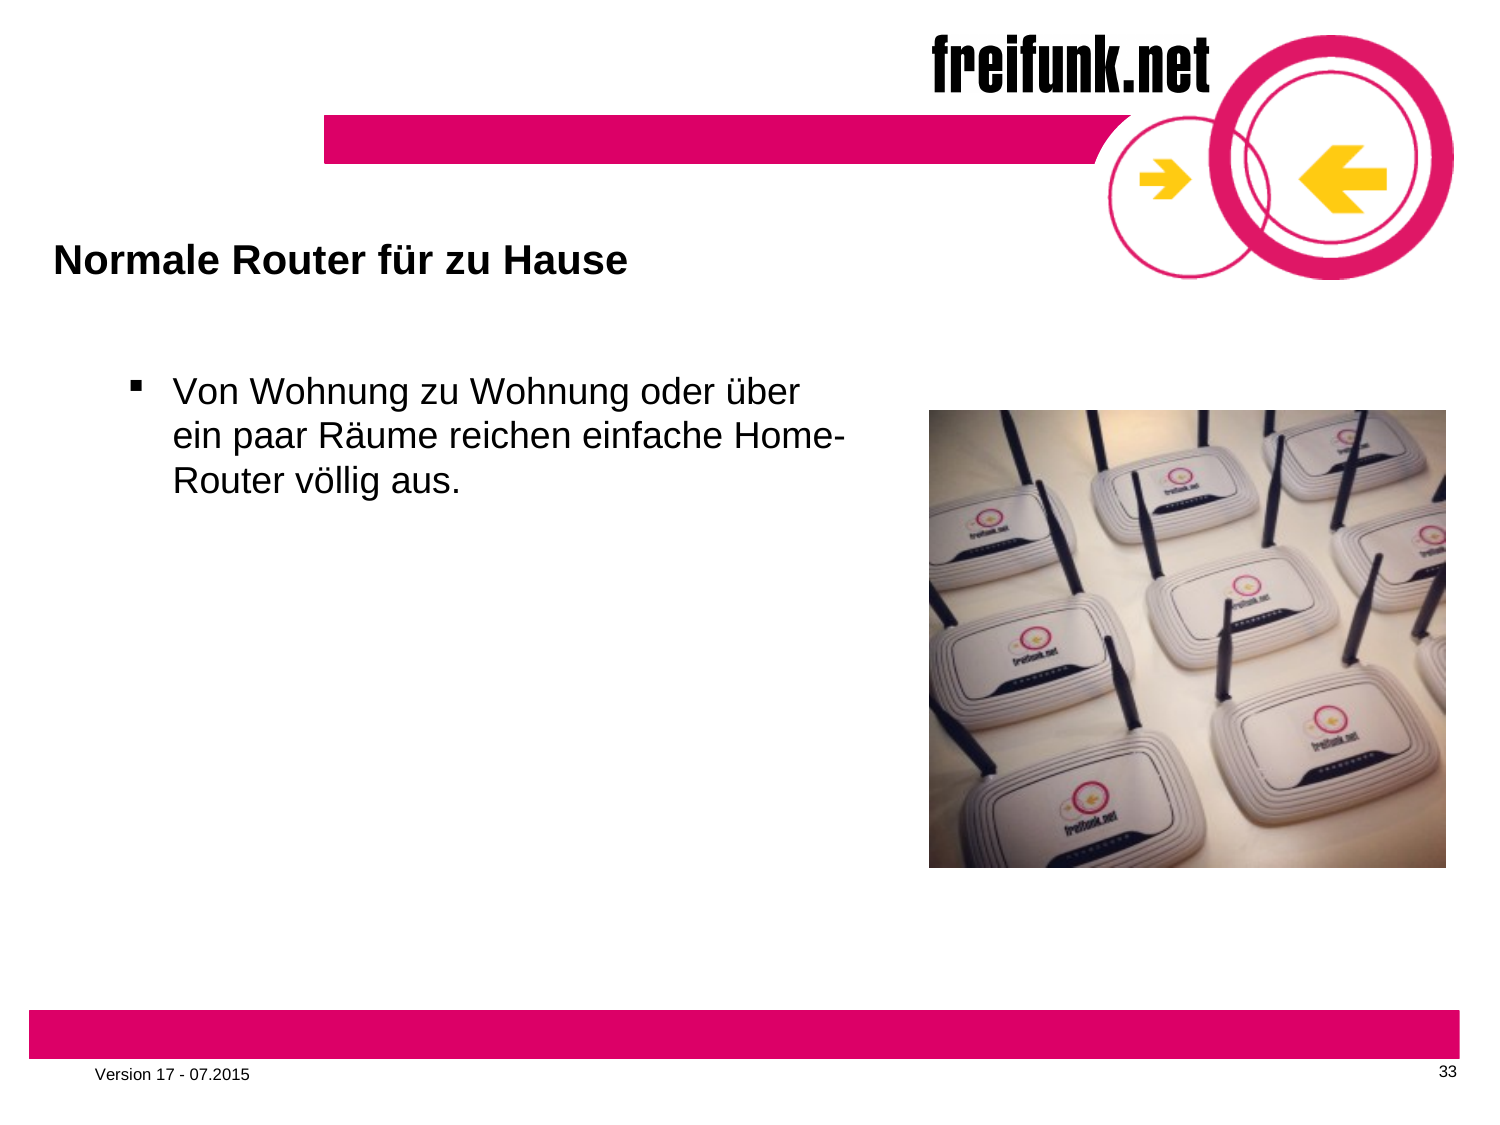

Normale Router für zu Hause
Von Wohnung zu Wohnung oder über ein paar Räume reichen einfache Home-Router völlig aus.
33
Version 17 - 07.2015